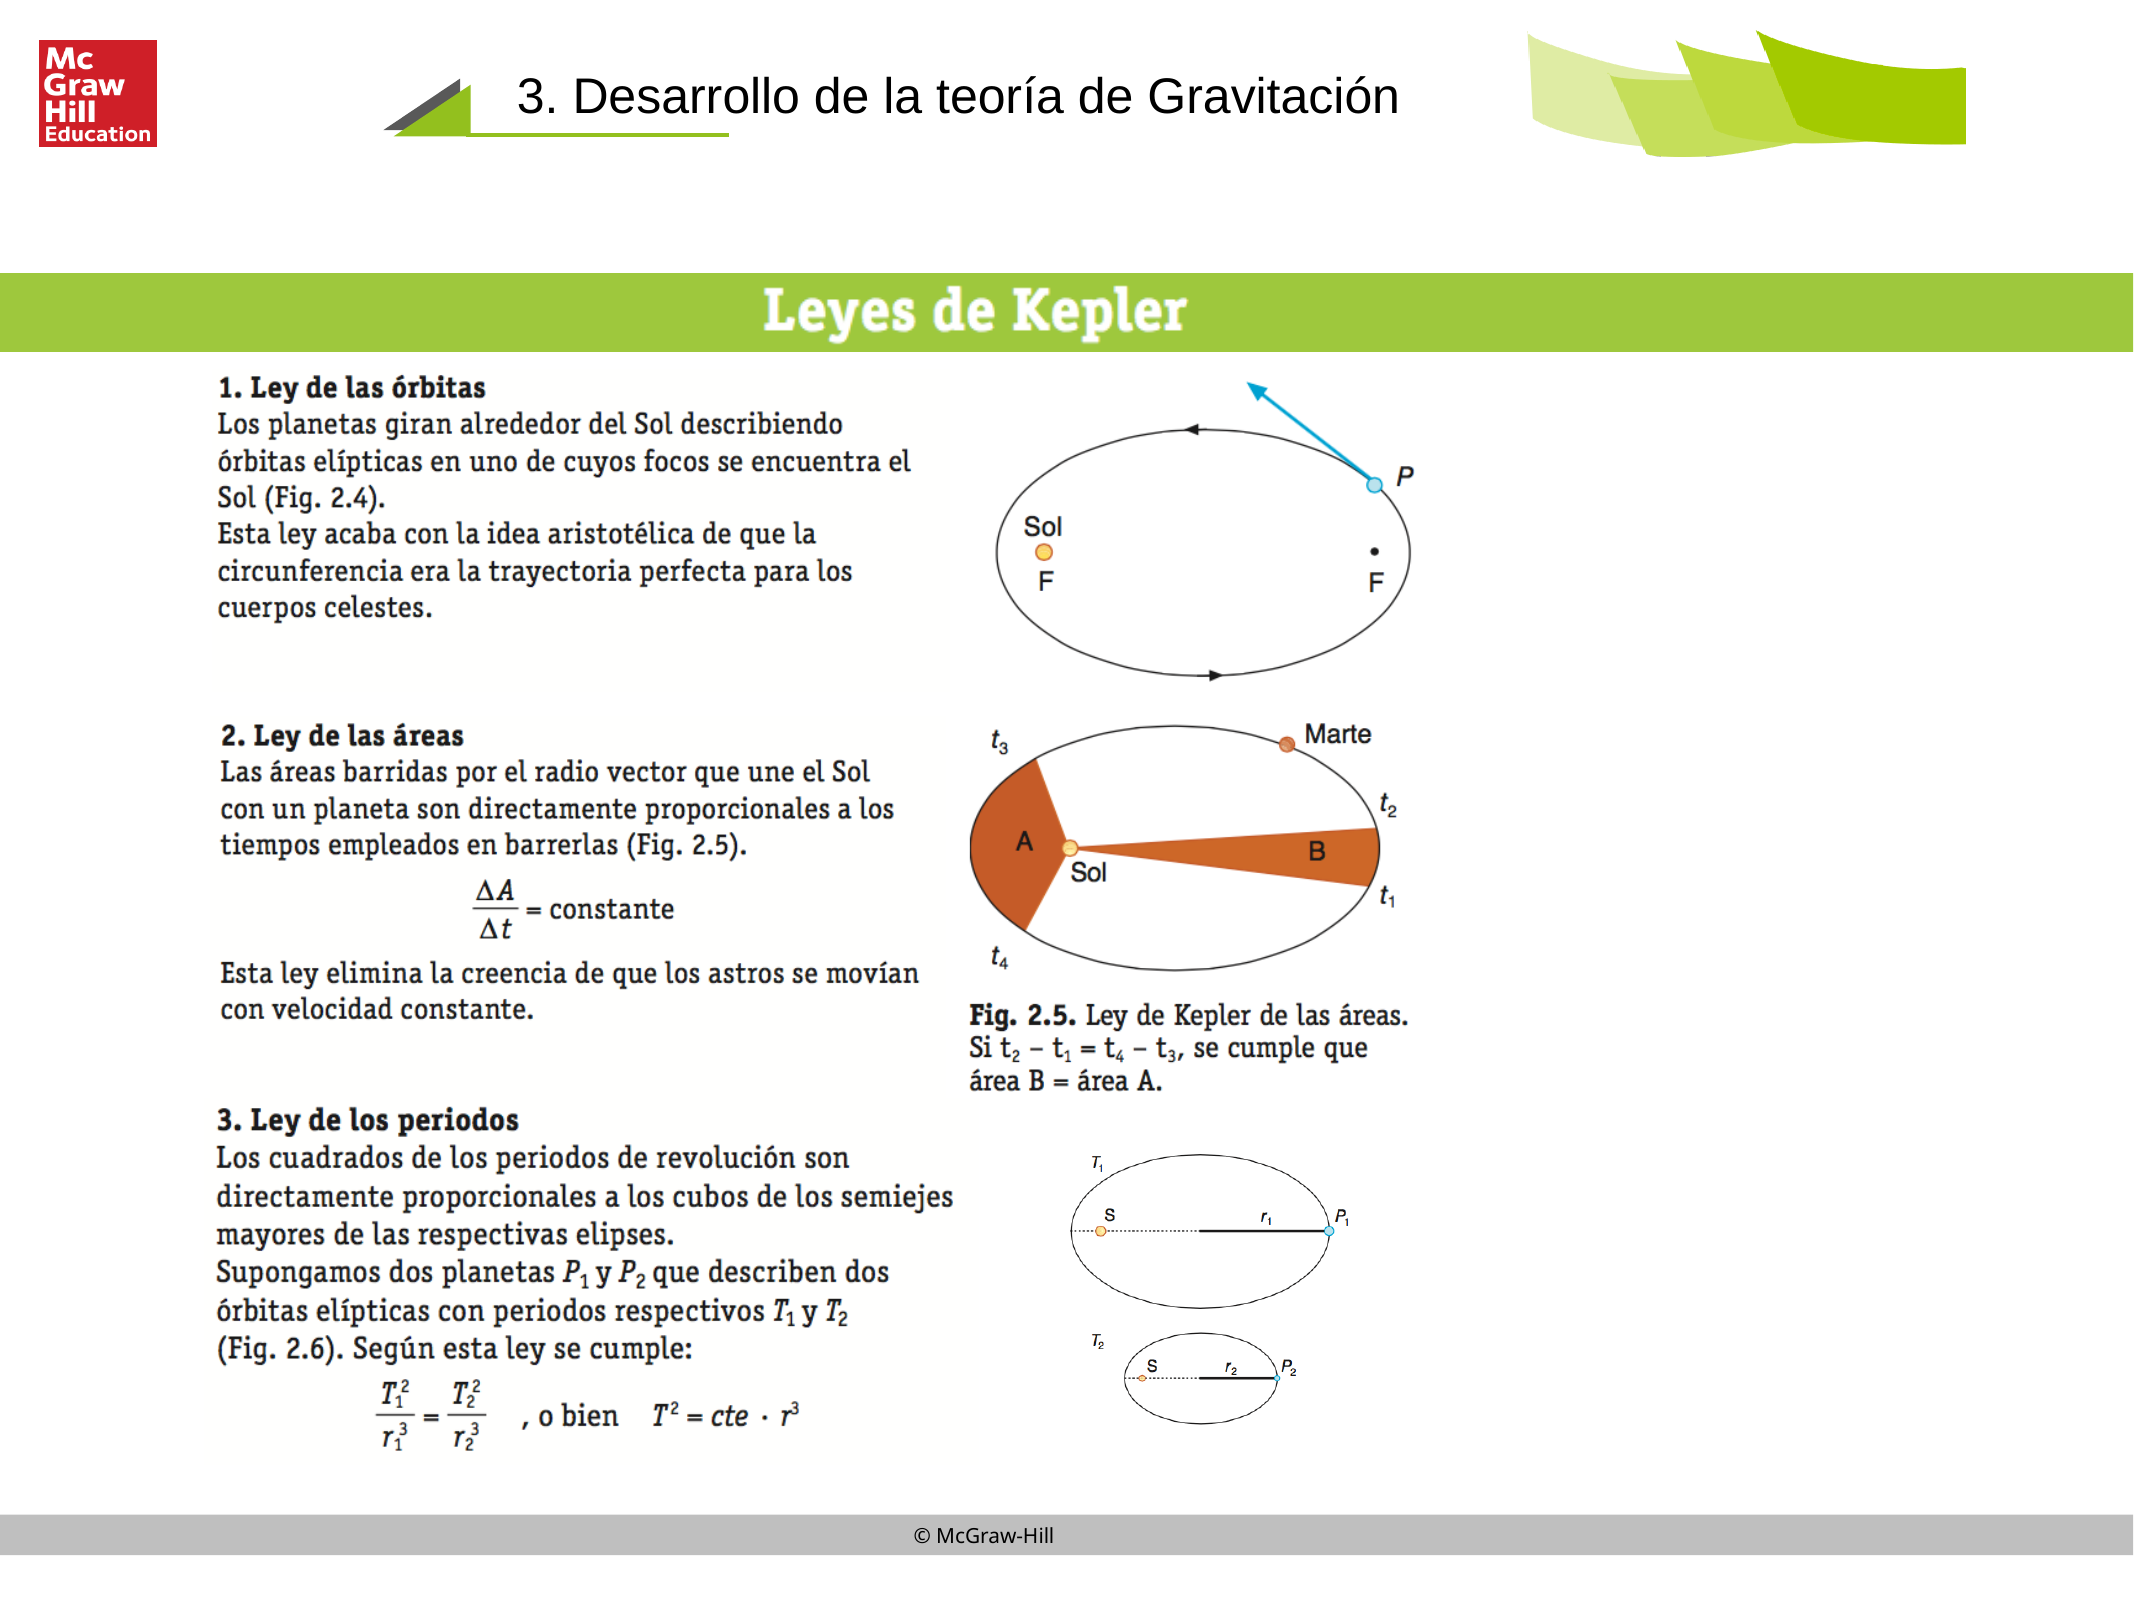

3. Desarrollo de la teoría de Gravitación
© McGraw-Hill